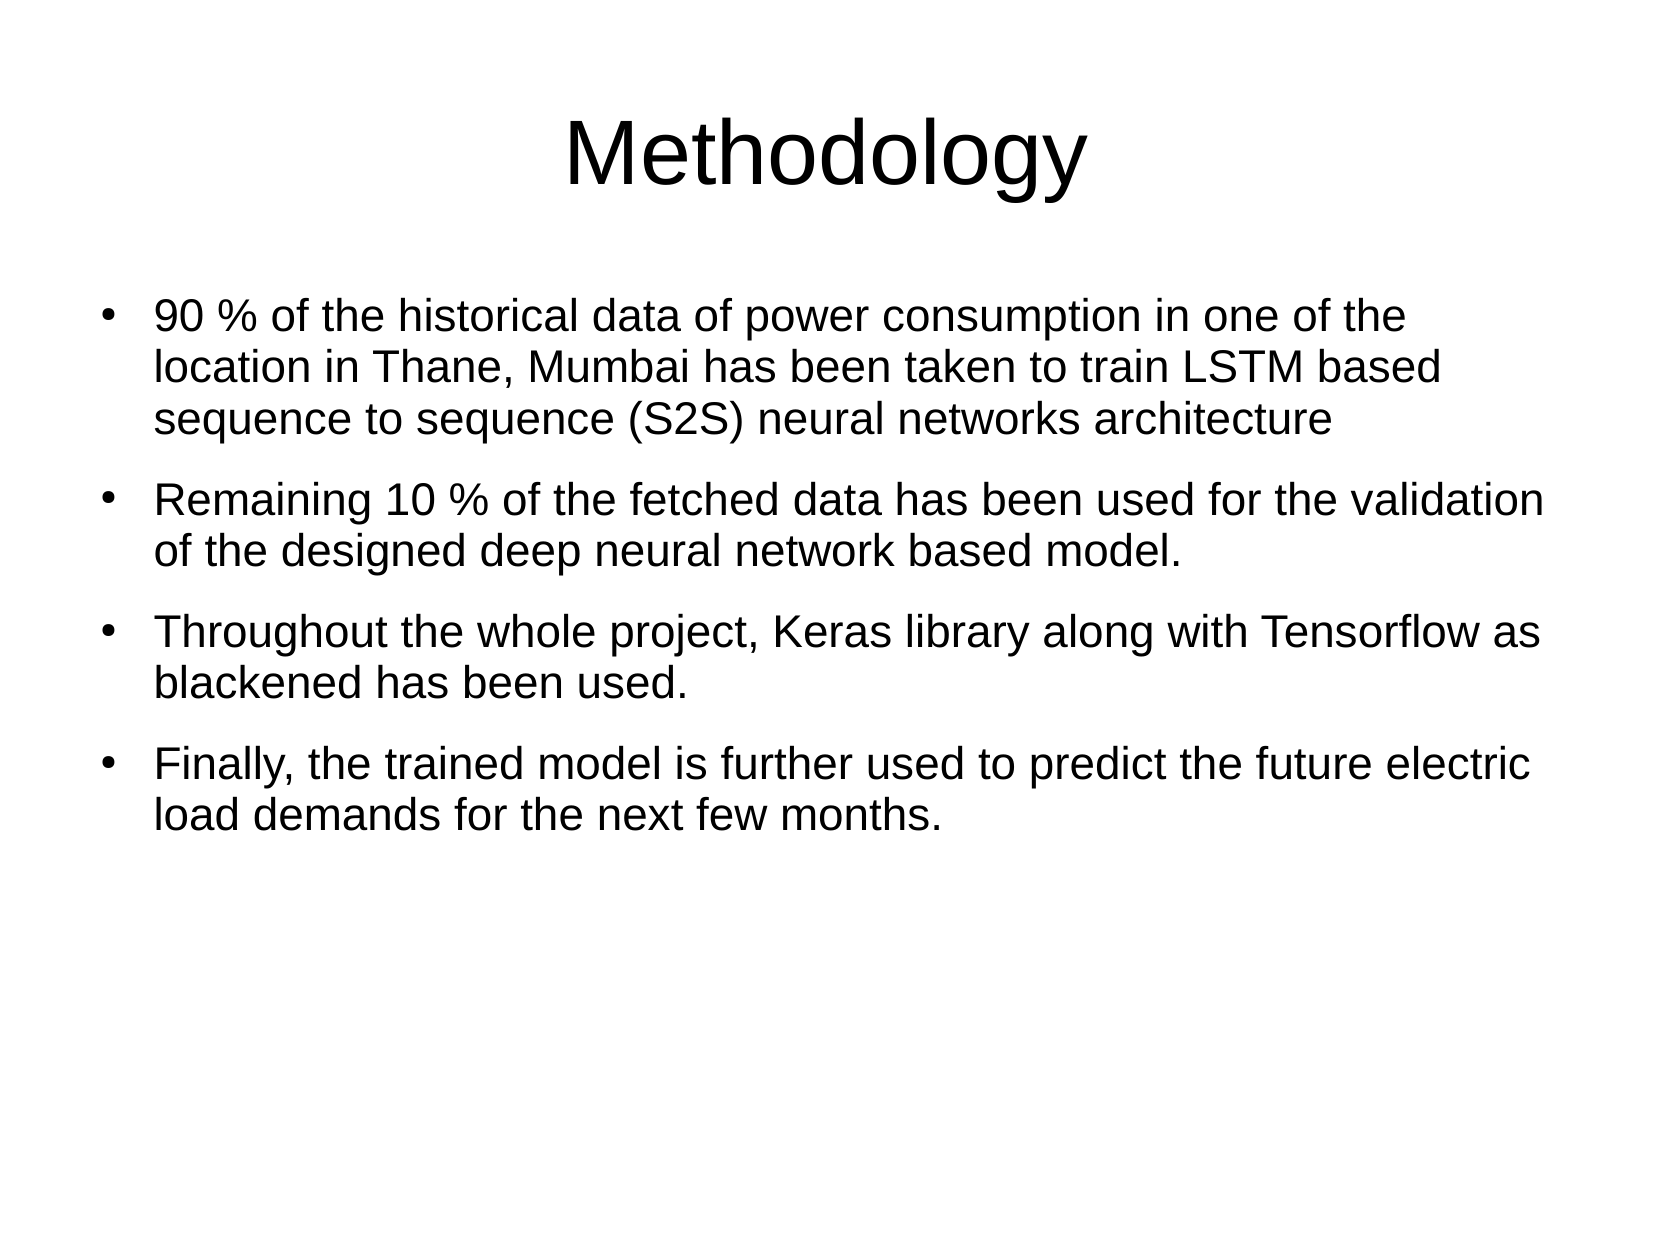

# Methodology
90 % of the historical data of power consumption in one of the location in Thane, Mumbai has been taken to train LSTM based sequence to sequence (S2S) neural networks architecture
Remaining 10 % of the fetched data has been used for the validation of the designed deep neural network based model.
Throughout the whole project, Keras library along with Tensorflow as blackened has been used.
Finally, the trained model is further used to predict the future electric load demands for the next few months.